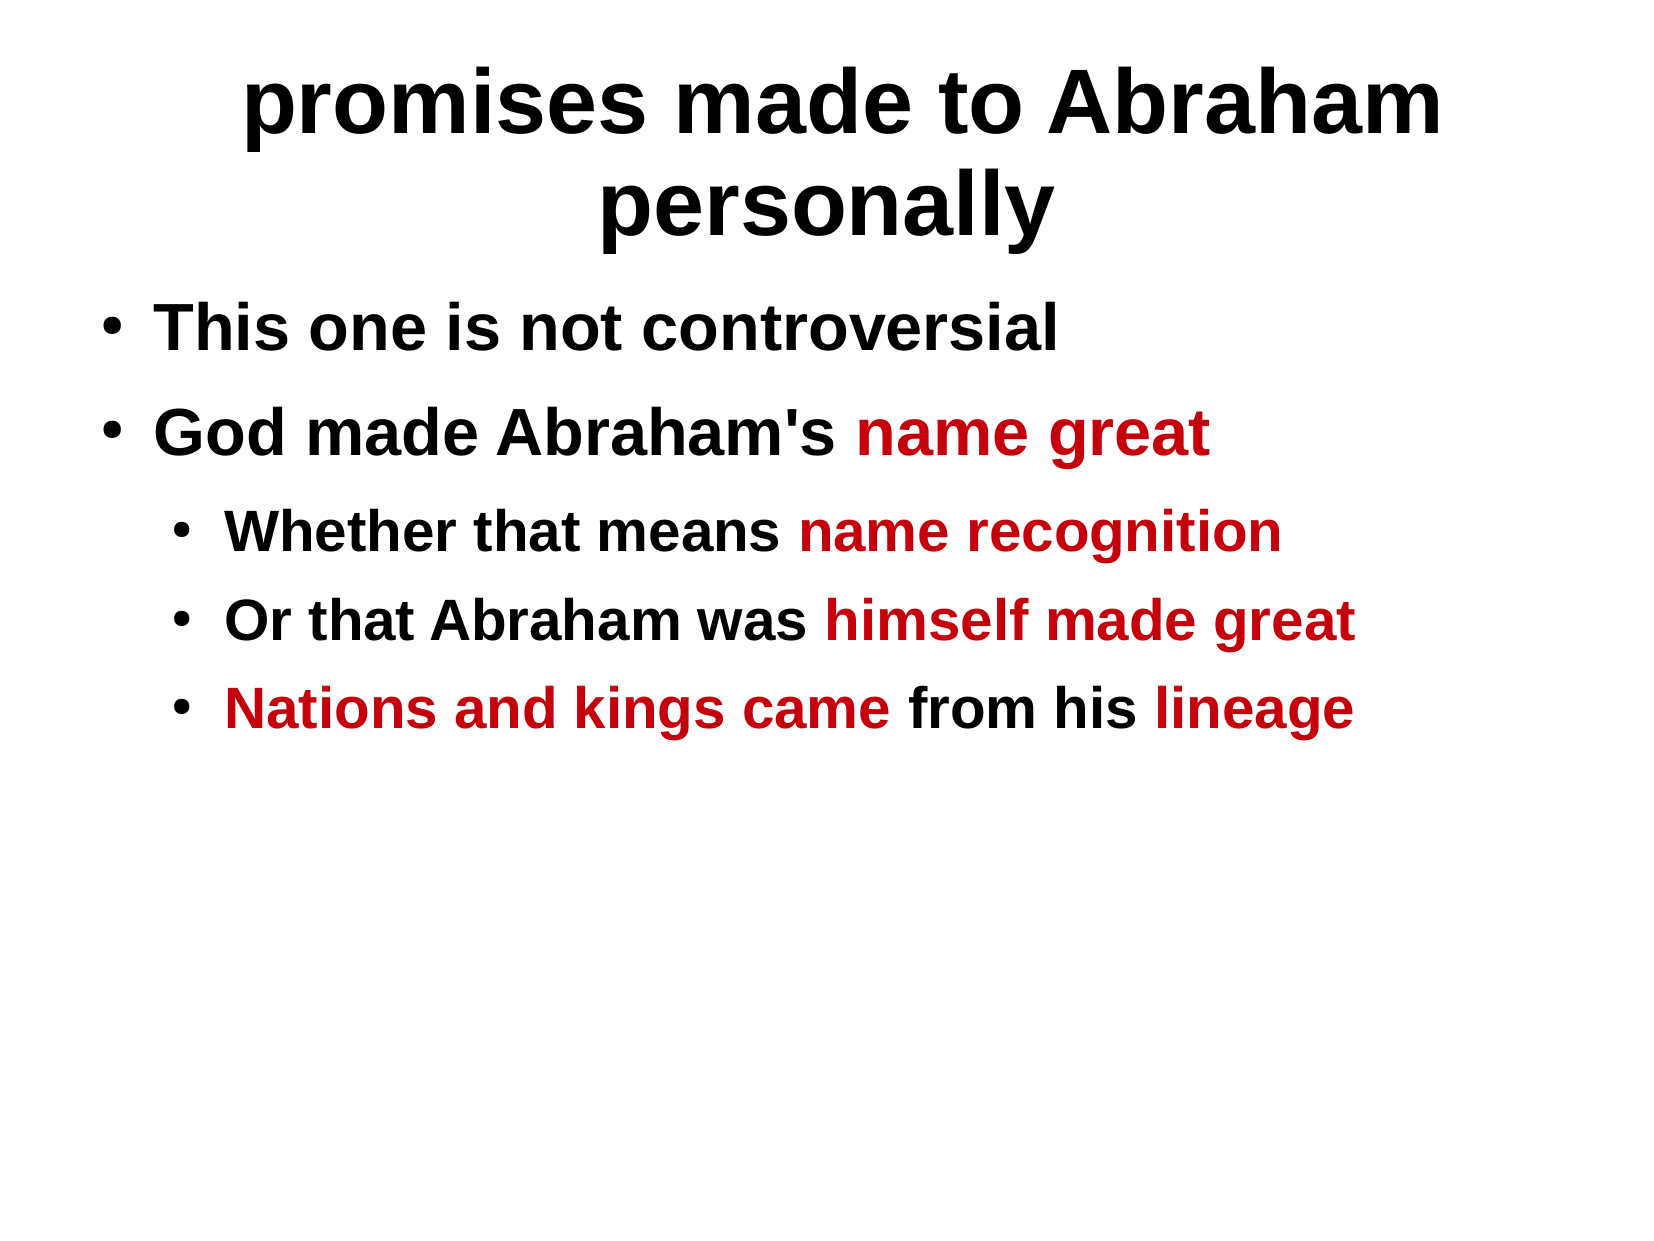

# promises made to Abraham personally
This one is not controversial
God made Abraham's name great
Whether that means name recognition
Or that Abraham was himself made great
Nations and kings came from his lineage